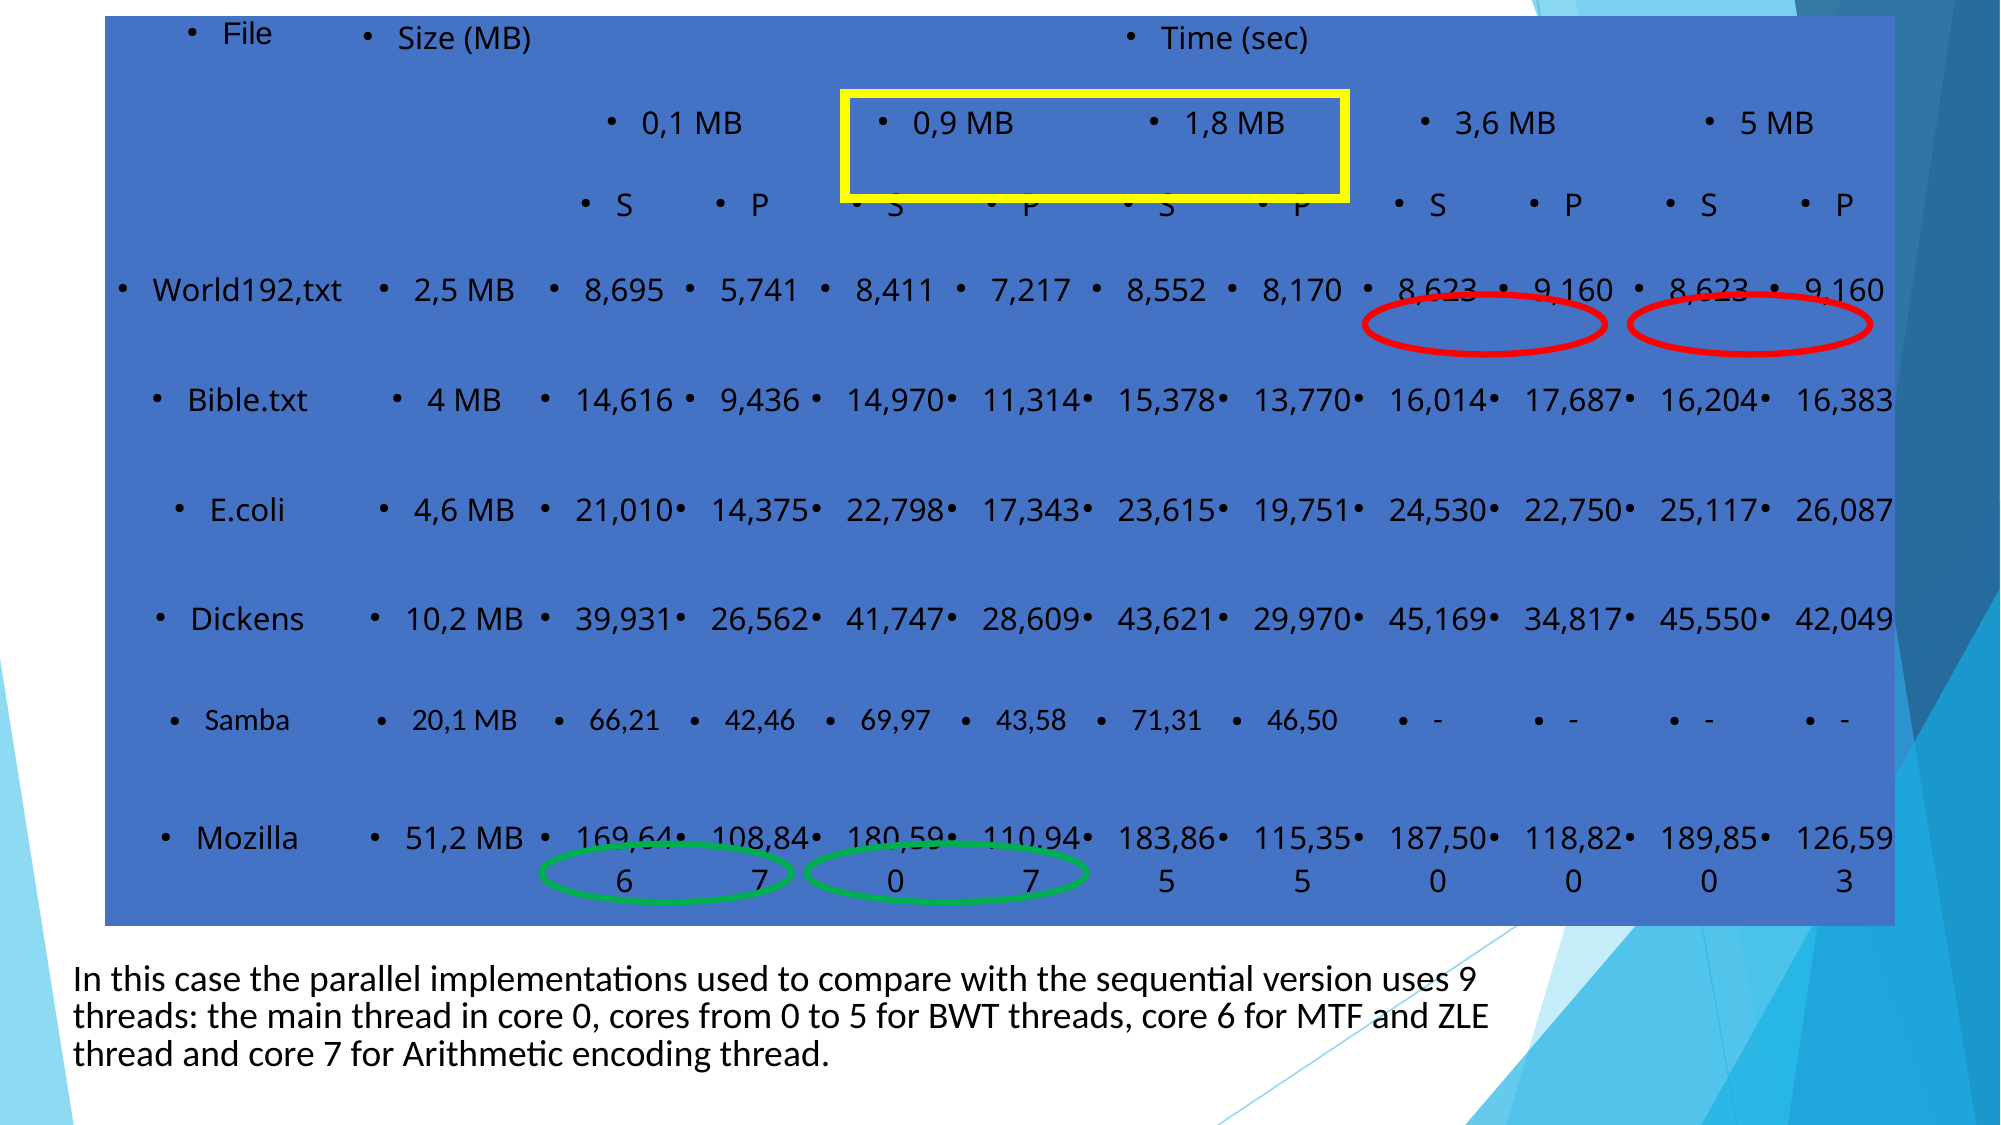

| File | Size (MB) | Time (sec) | | | | | | | | | |
| --- | --- | --- | --- | --- | --- | --- | --- | --- | --- | --- | --- |
| | | 0,1 MB | | 0,9 MB | | 1,8 MB | | 3,6 MB | | 5 MB | |
| | | S | P | S | P | S | P | S | P | S | P |
| World192,txt | 2,5 MB | 8,695 | 5,741 | 8,411 | 7,217 | 8,552 | 8,170 | 8,623 | 9,160 | 8,623 | 9,160 |
| Bible.txt | 4 MB | 14,616 | 9,436 | 14,970 | 11,314 | 15,378 | 13,770 | 16,014 | 17,687 | 16,204 | 16,383 |
| E.coli | 4,6 MB | 21,010 | 14,375 | 22,798 | 17,343 | 23,615 | 19,751 | 24,530 | 22,750 | 25,117 | 26,087 |
| Dickens | 10,2 MB | 39,931 | 26,562 | 41,747 | 28,609 | 43,621 | 29,970 | 45,169 | 34,817 | 45,550 | 42,049 |
| Samba | 20,1 MB | 66,21 | 42,46 | 69,97 | 43,58 | 71,31 | 46,50 | - | - | - | - |
| Mozilla | 51,2 MB | 169,646 | 108,847 | 180,590 | 110,947 | 183,865 | 115,355 | 187,500 | 118,820 | 189,850 | 126,593 |
In this case the parallel implementations used to compare with the sequential version uses 9 threads: the main thread in core 0, cores from 0 to 5 for BWT threads, core 6 for MTF and ZLE thread and core 7 for Arithmetic encoding thread.